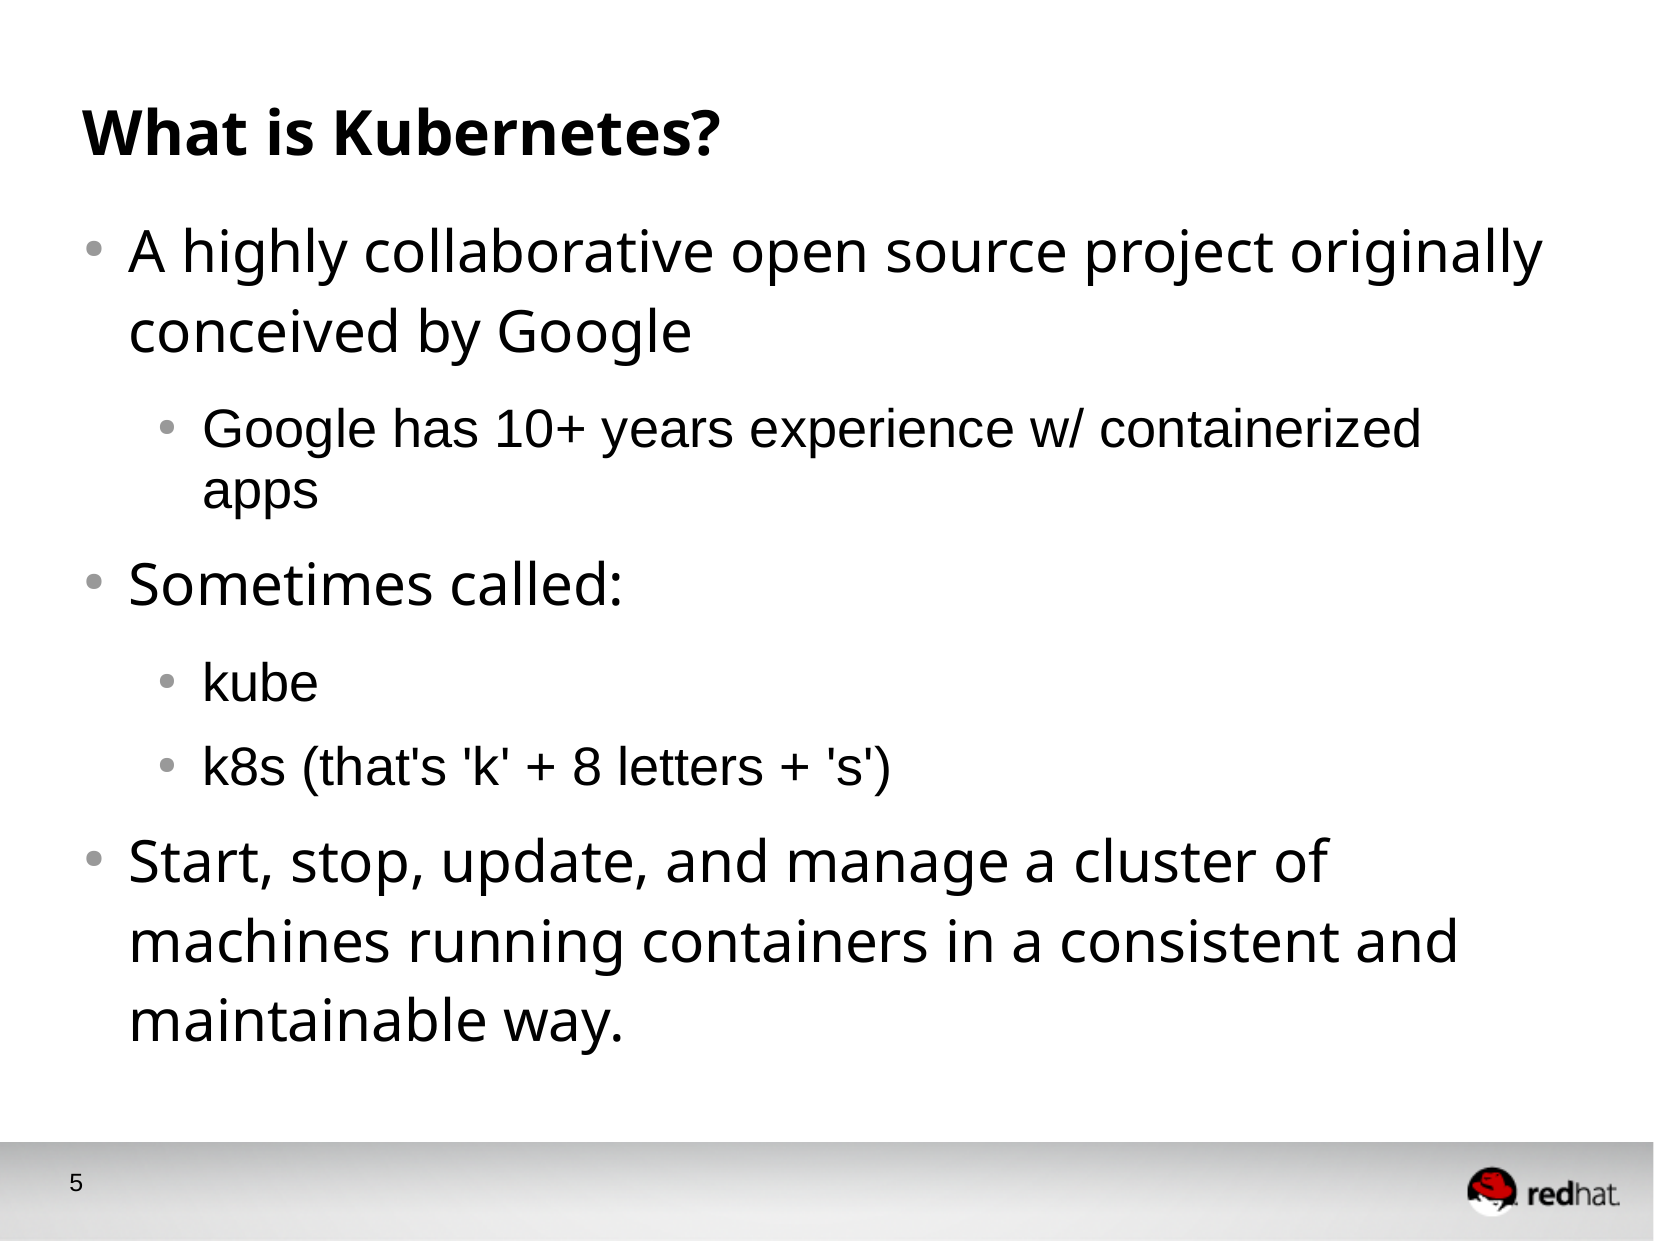

# What is Kubernetes?
A highly collaborative open source project originally conceived by Google
Google has 10+ years experience w/ containerized apps
Sometimes called:
kube
k8s (that's 'k' + 8 letters + 's')
Start, stop, update, and manage a cluster of machines running containers in a consistent and maintainable way.